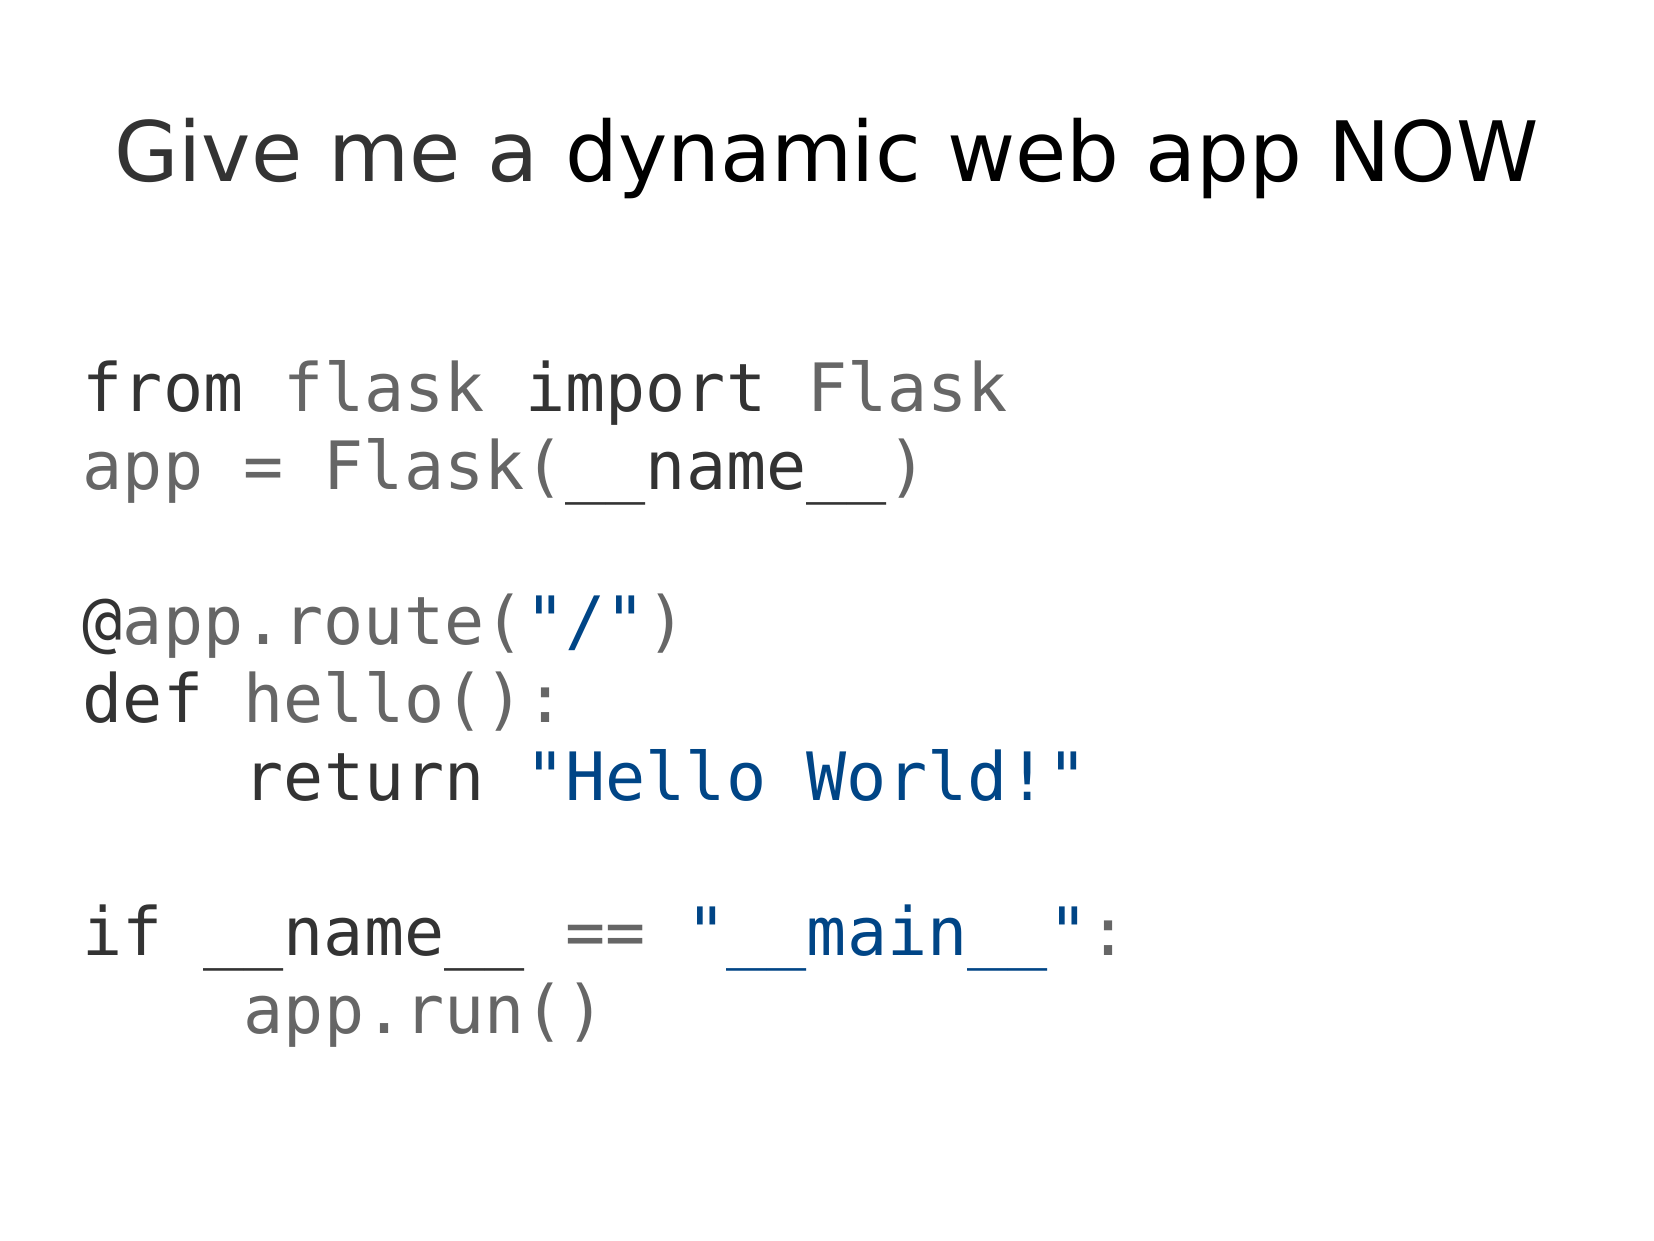

# Give me a dynamic web app NOW
from flask import Flask
app = Flask(__name__)
@app.route("/")
def hello():
 return "Hello World!"
if __name__ == "__main__":
 app.run()